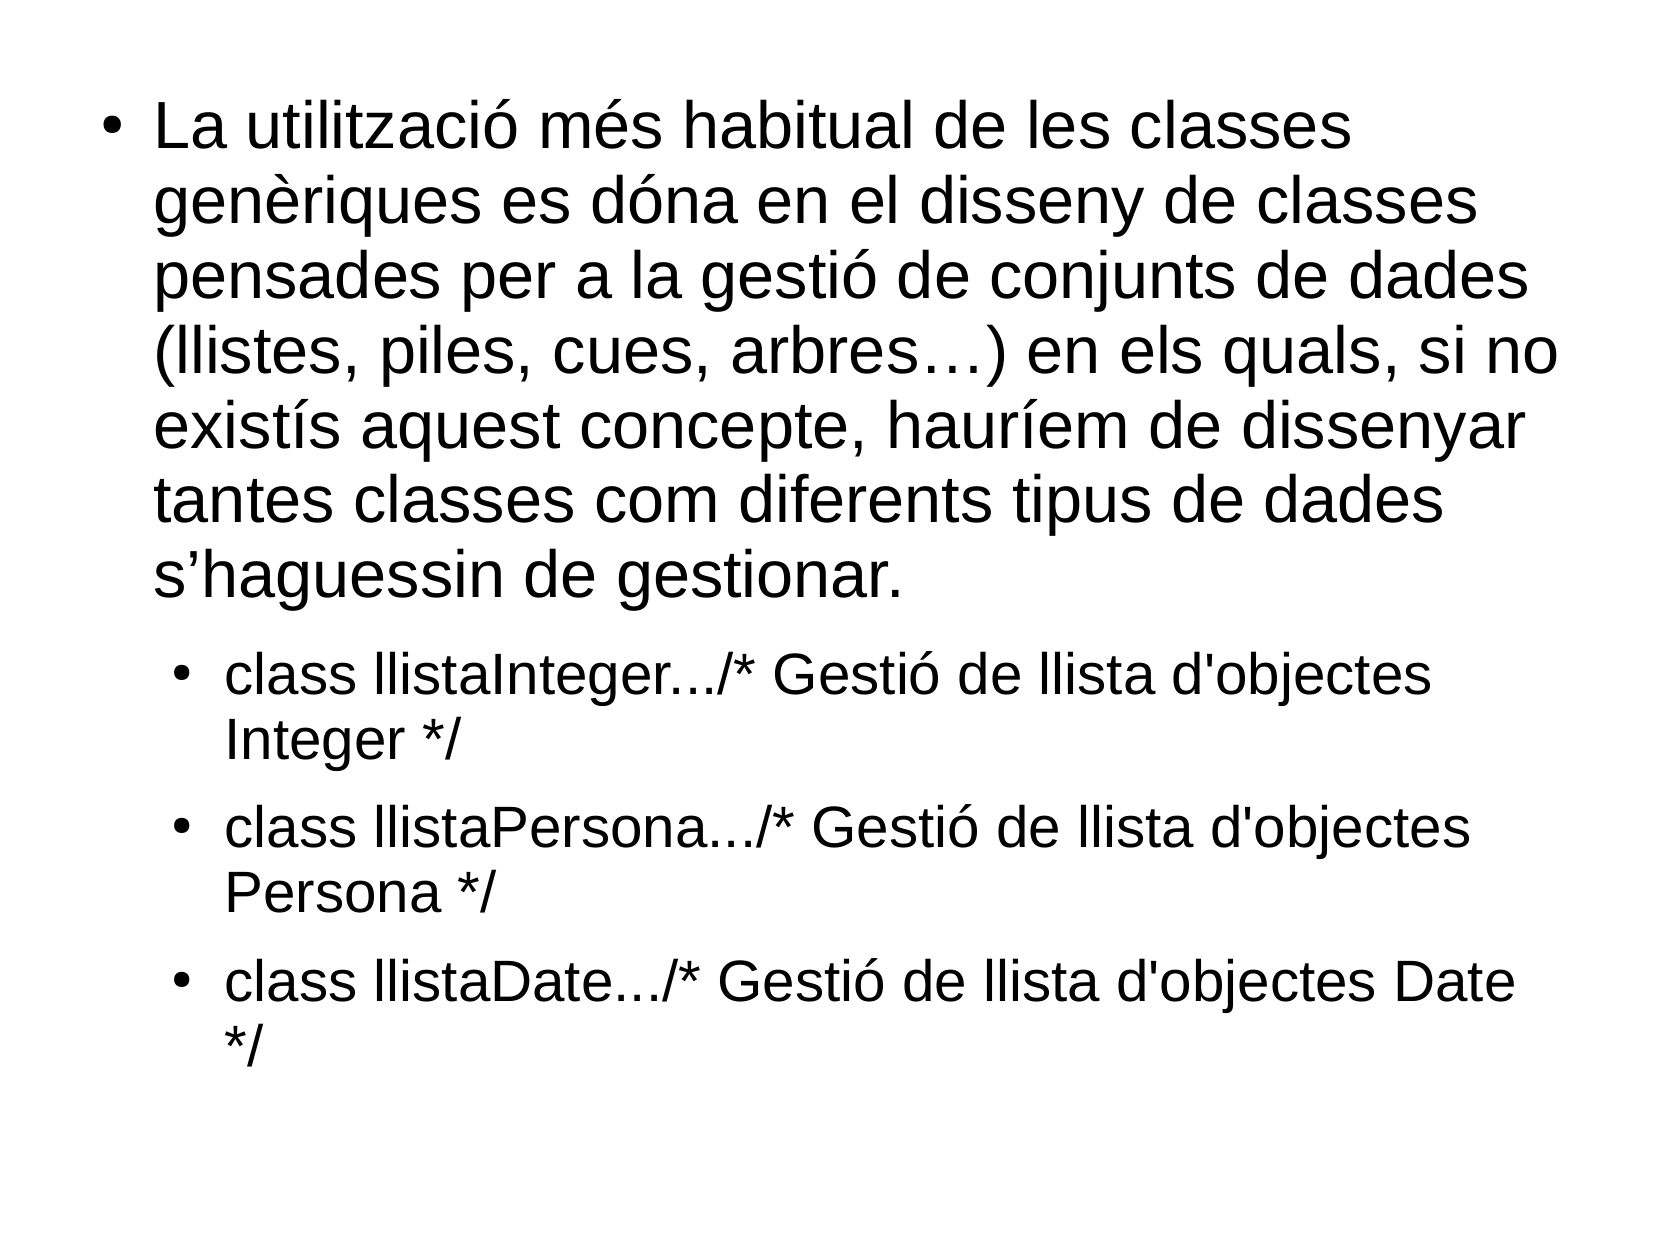

# La utilització més habitual de les classes genèriques es dóna en el disseny de classes pensades per a la gestió de conjunts de dades (llistes, piles, cues, arbres…) en els quals, si no existís aquest concepte, hauríem de dissenyar tantes classes com diferents tipus de dades s’haguessin de gestionar.
class llistaInteger.../* Gestió de llista d'objectes Integer */
class llistaPersona.../* Gestió de llista d'objectes Persona */
class llistaDate.../* Gestió de llista d'objectes Date */